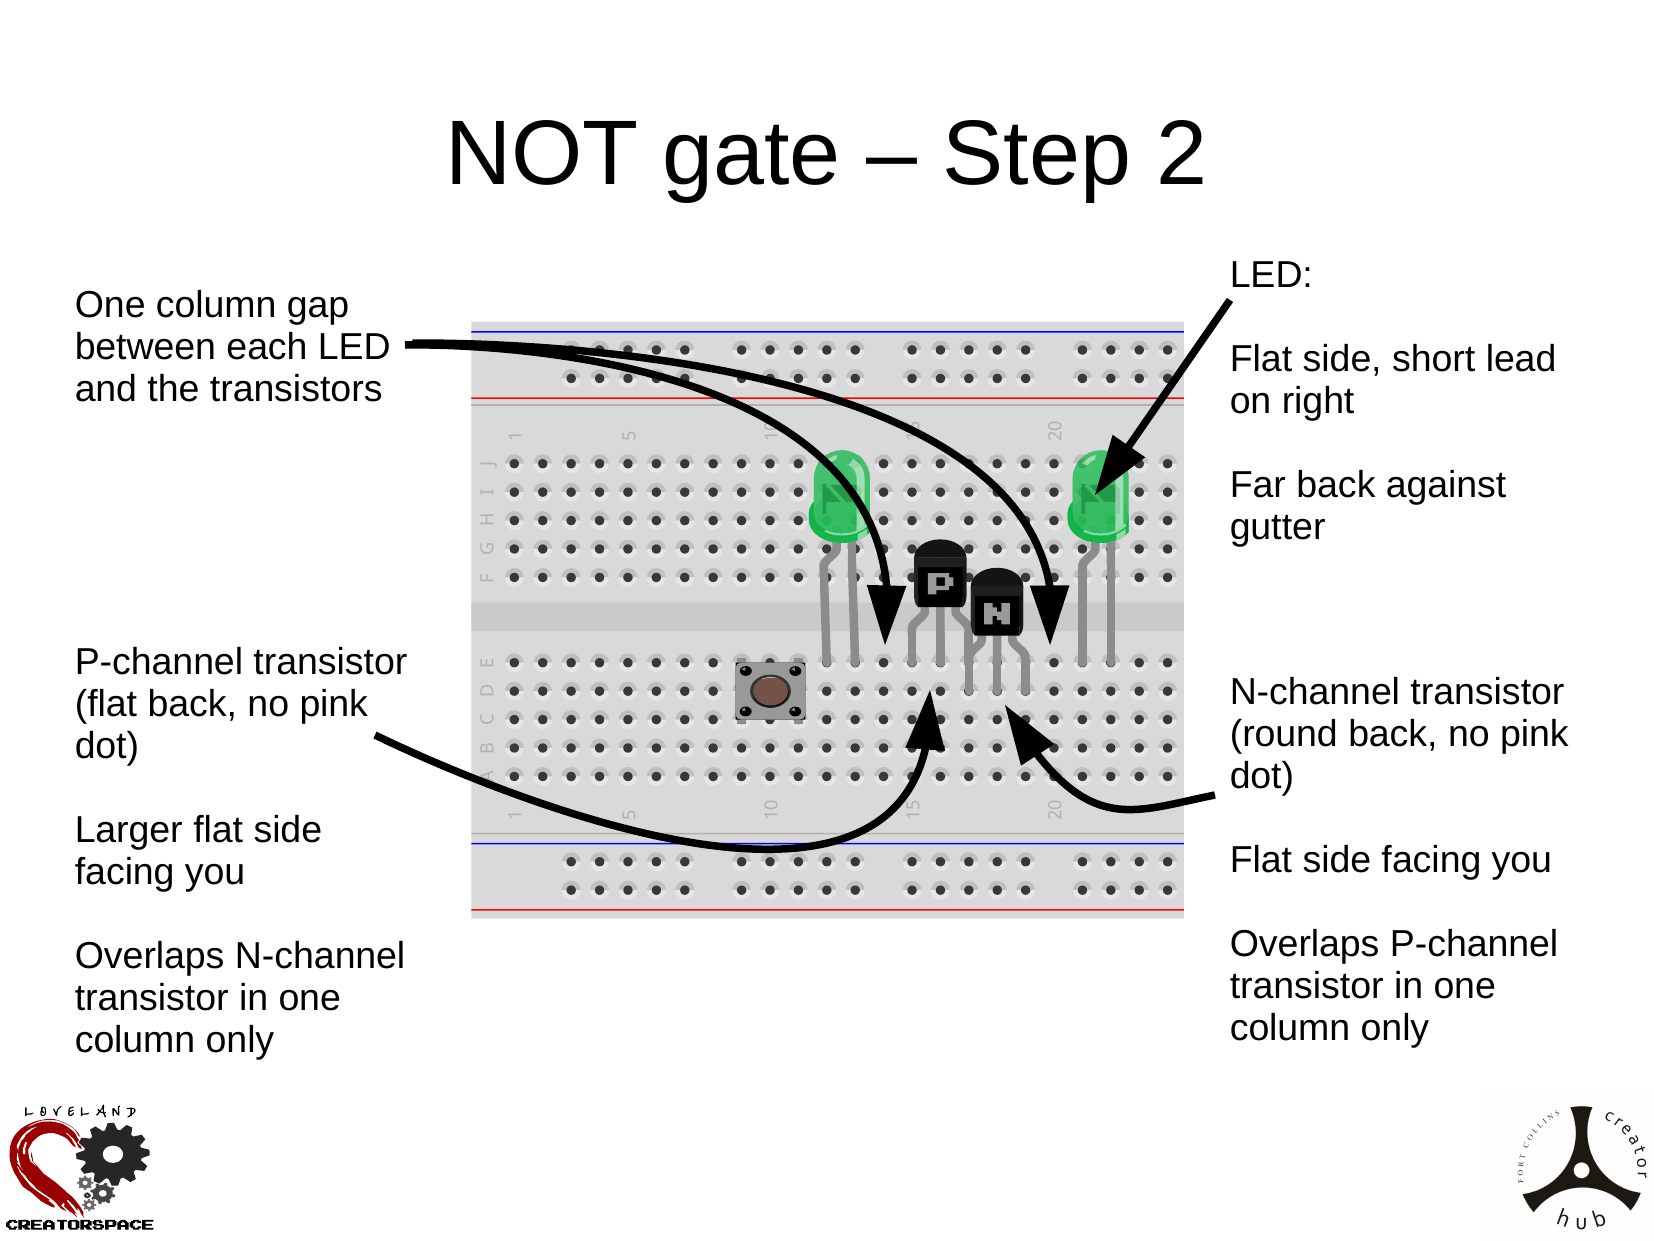

# NOT gate – Step 2
LED:
Flat side, short lead
on right
Far back against gutter
One column gap between each LED and the transistors
P-channel transistor (flat back, no pink dot)
Larger flat side facing you
Overlaps N-channel transistor in one column only
N-channel transistor (round back, no pink dot)
Flat side facing you
Overlaps P-channel transistor in one column only